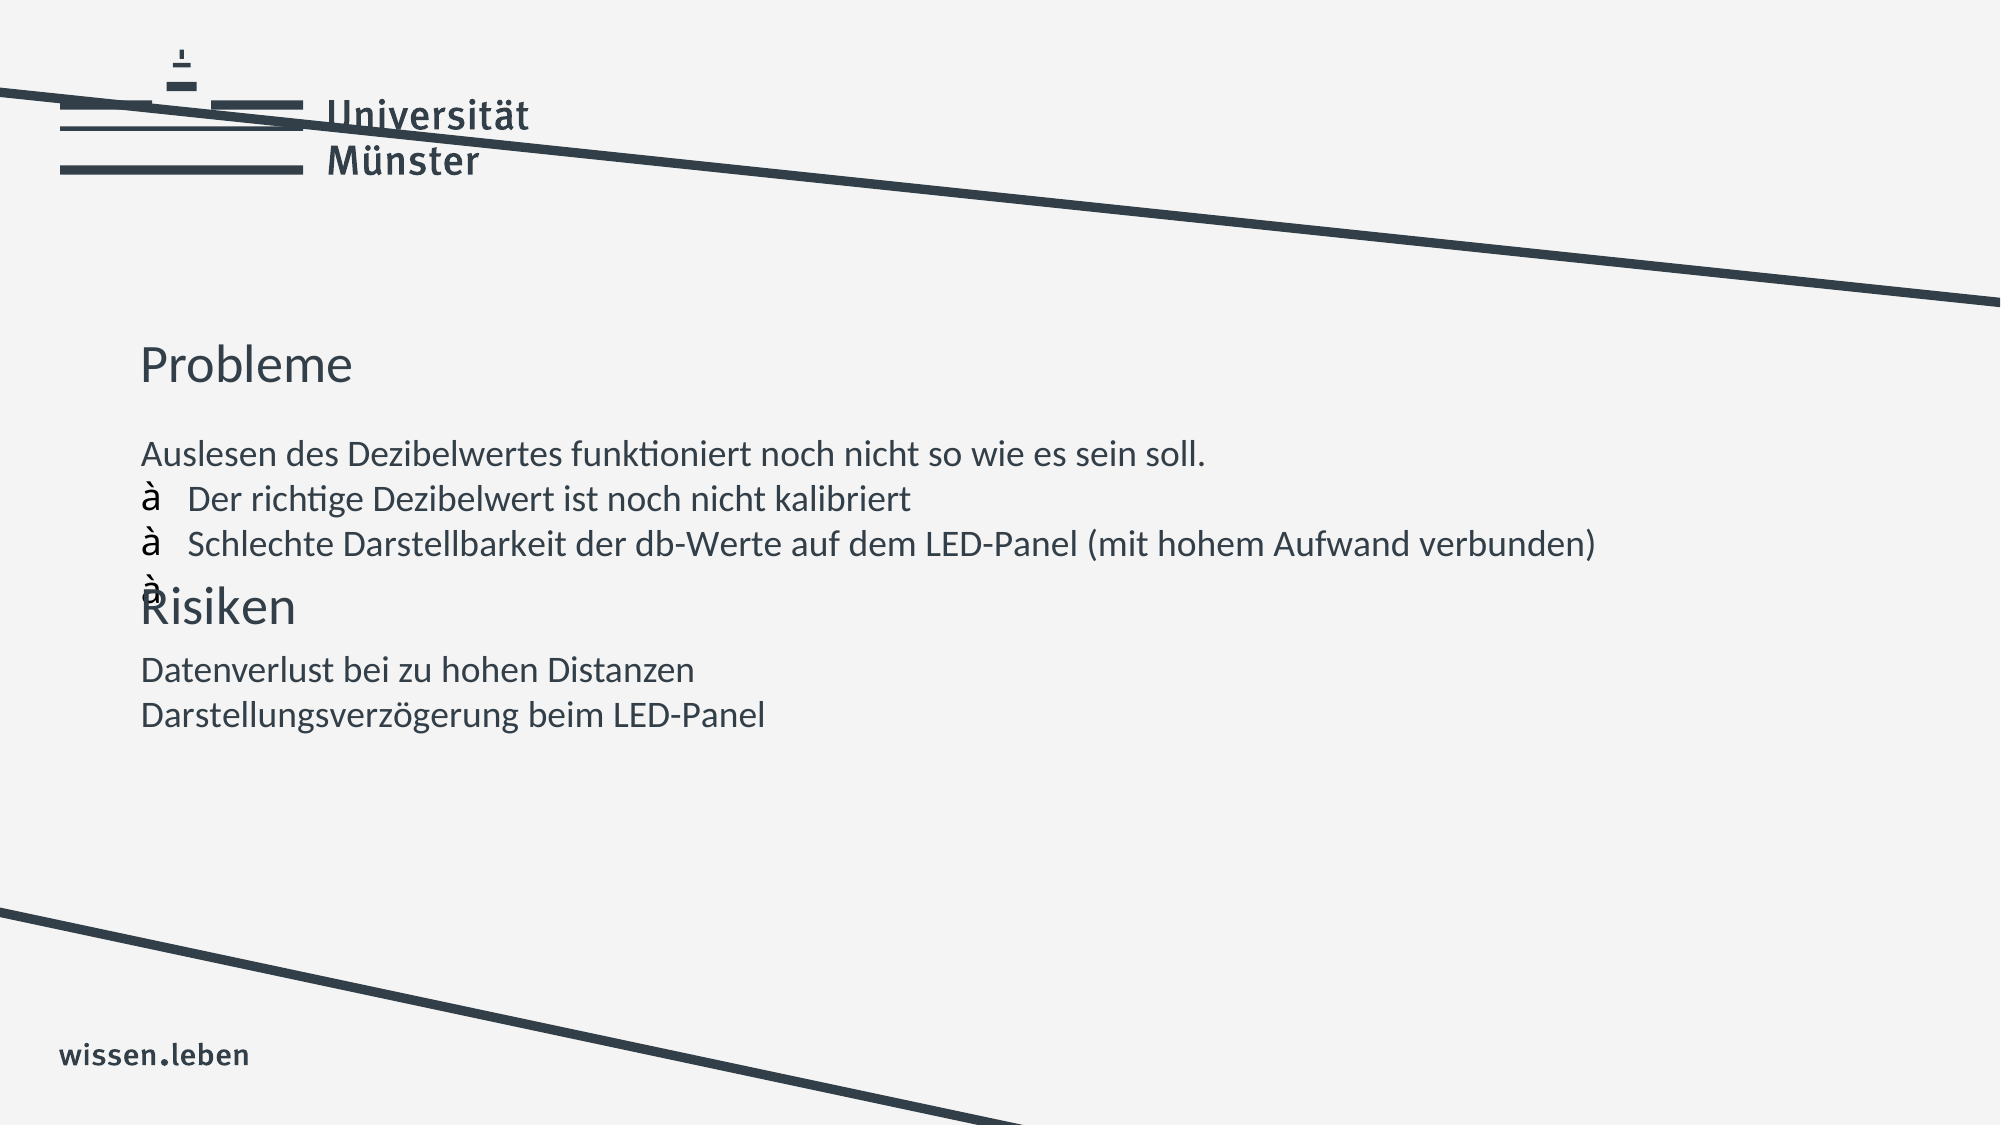

Probleme
Auslesen des Dezibelwertes funktioniert noch nicht so wie es sein soll.
Der richtige Dezibelwert ist noch nicht kalibriert
Schlechte Darstellbarkeit der db-Werte auf dem LED-Panel (mit hohem Aufwand verbunden)
Risiken
Datenverlust bei zu hohen Distanzen
Darstellungsverzögerung beim LED-Panel